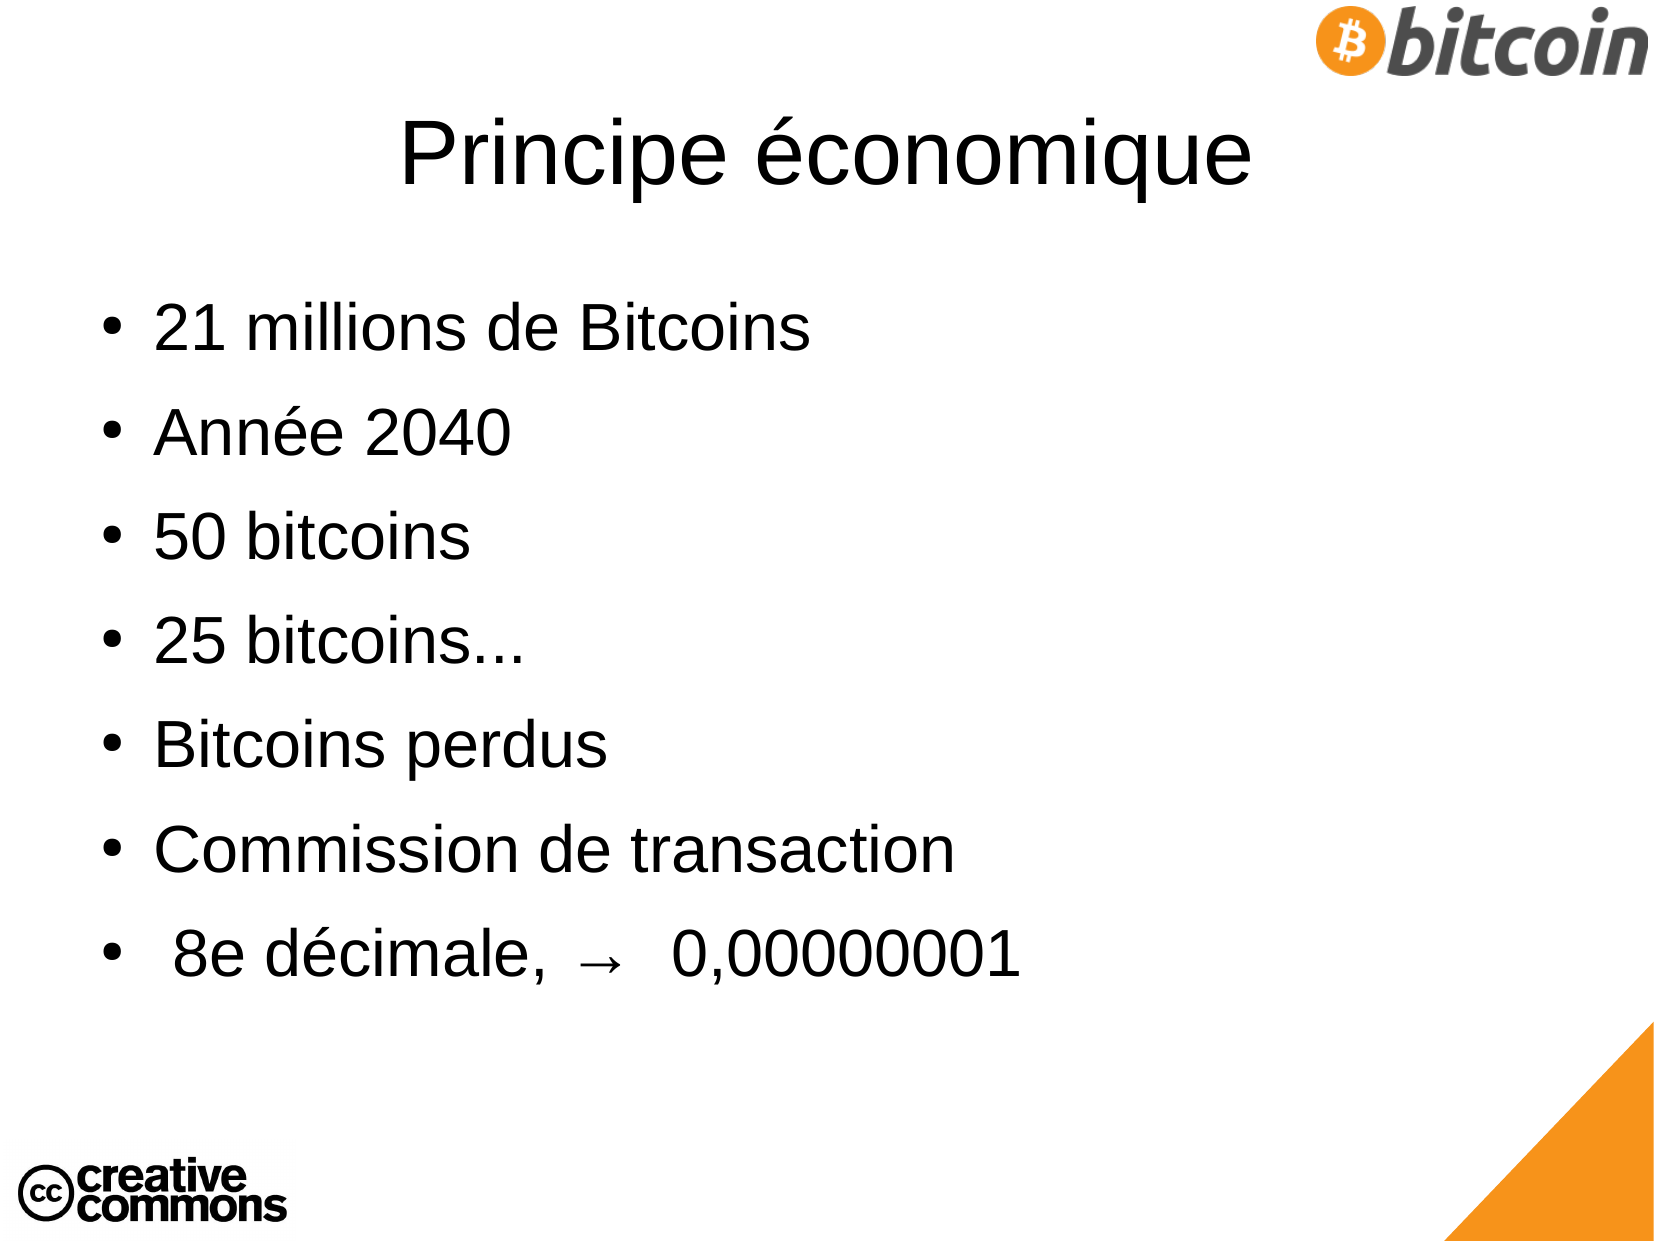

# Principe économique
21 millions de Bitcoins
Année 2040
50 bitcoins
25 bitcoins...
Bitcoins perdus
Commission de transaction
 8e décimale, → 0,00000001